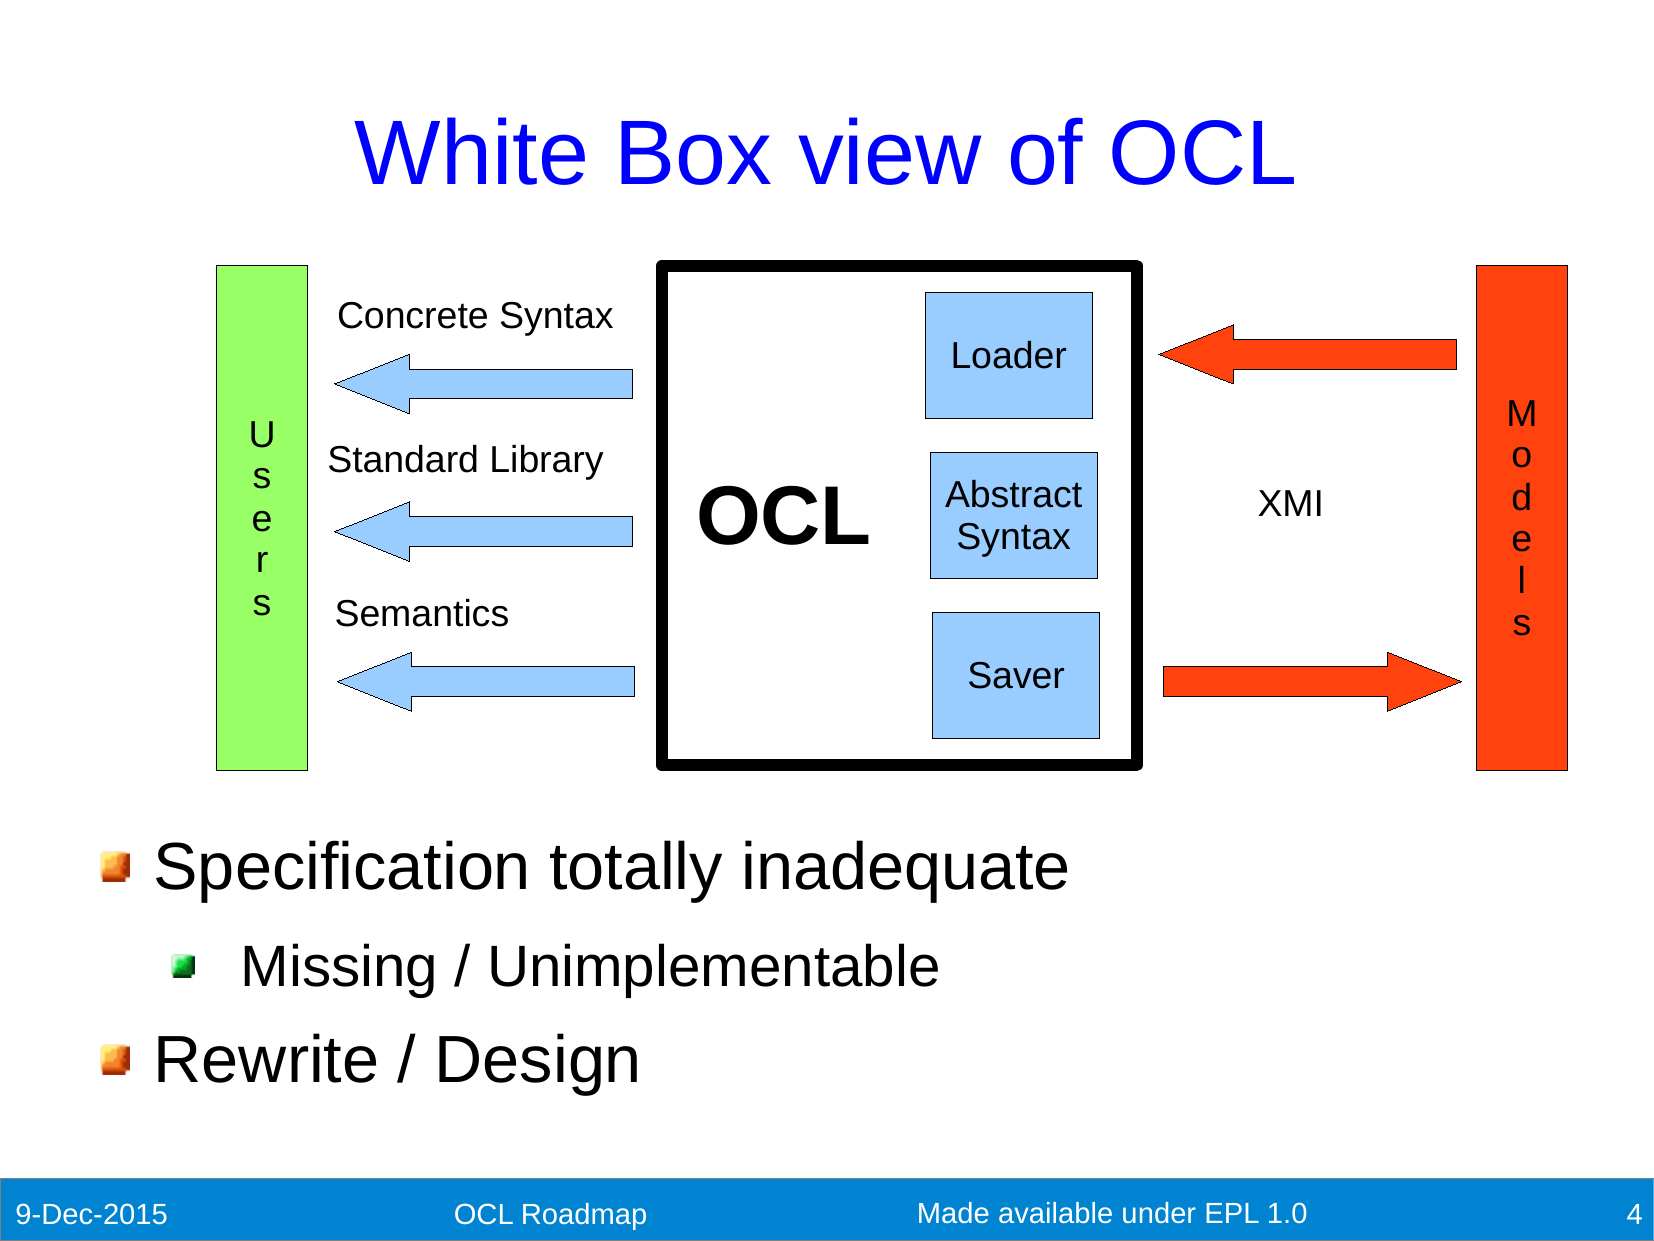

# White Box view of OCL
M
o
d
e
l
s
U
s
e
r
s
OCL
Concrete Syntax
Loader
Standard Library
Abstract
Syntax
XMI
Semantics
Saver
Specification totally inadequate
 Missing / Unimplementable
Rewrite / Design
9-Dec-2015
OCL Roadmap
4